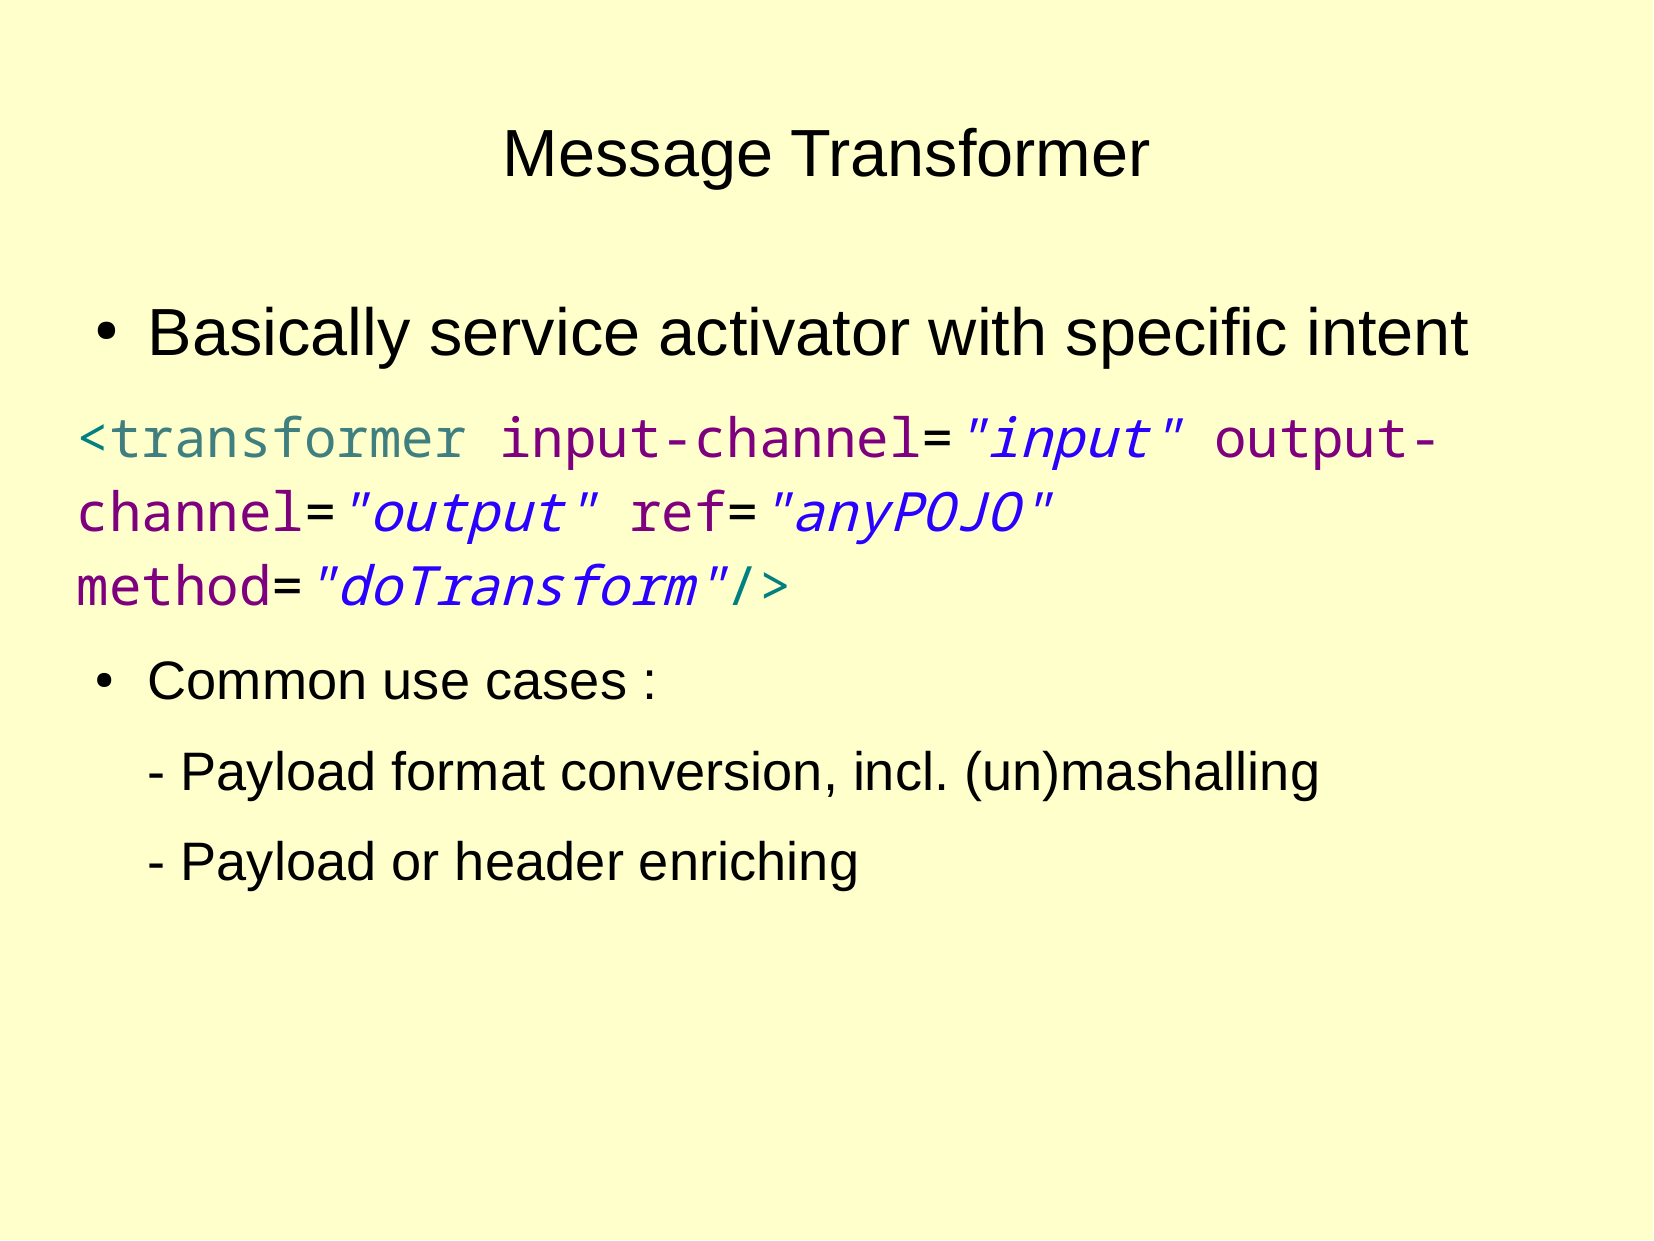

# Message Transformer
Basically service activator with specific intent
<transformer input-channel="input" output-channel="output" ref="anyPOJO" method="doTransform"/>
Common use cases :
- Payload format conversion, incl. (un)mashalling
- Payload or header enriching